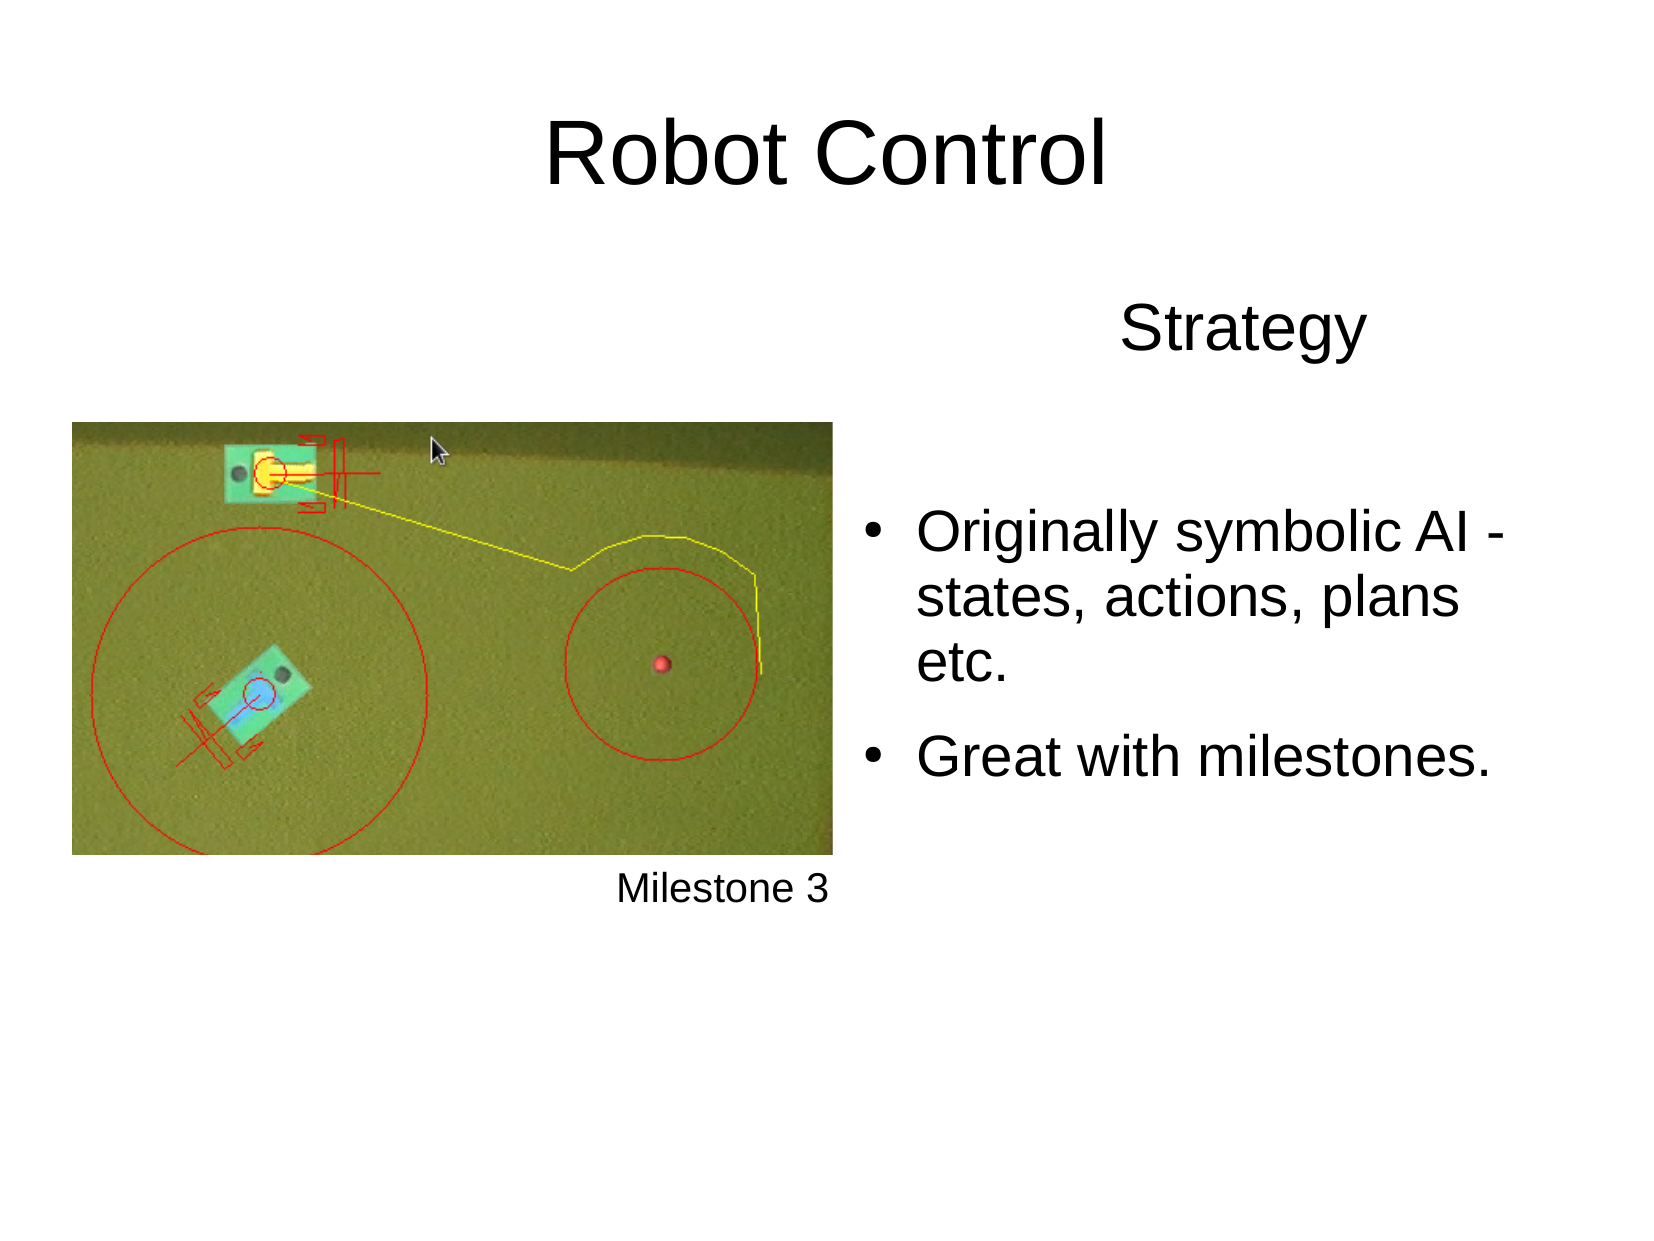

# Robot Control
Strategy
Originally symbolic AI - states, actions, plans etc.
Great with milestones.
 Milestone 3